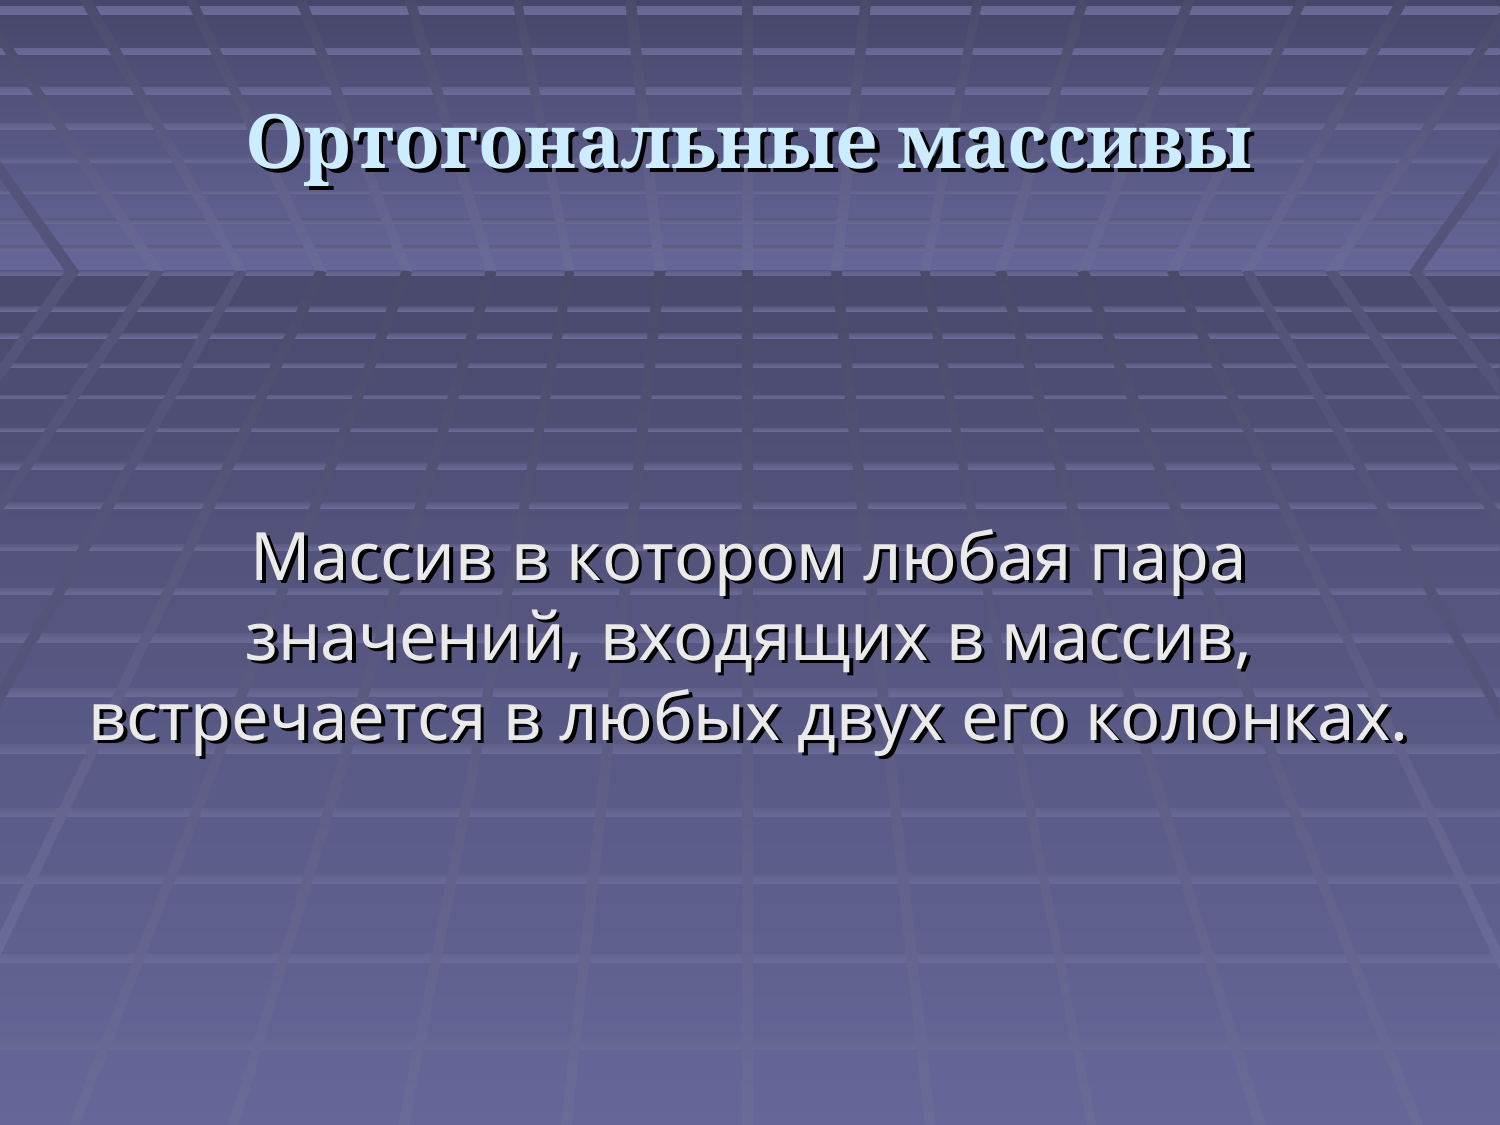

# Ортогональные массивы
Массив в котором любая пара значений, входящих в массив, встречается в любых двух его колонках.